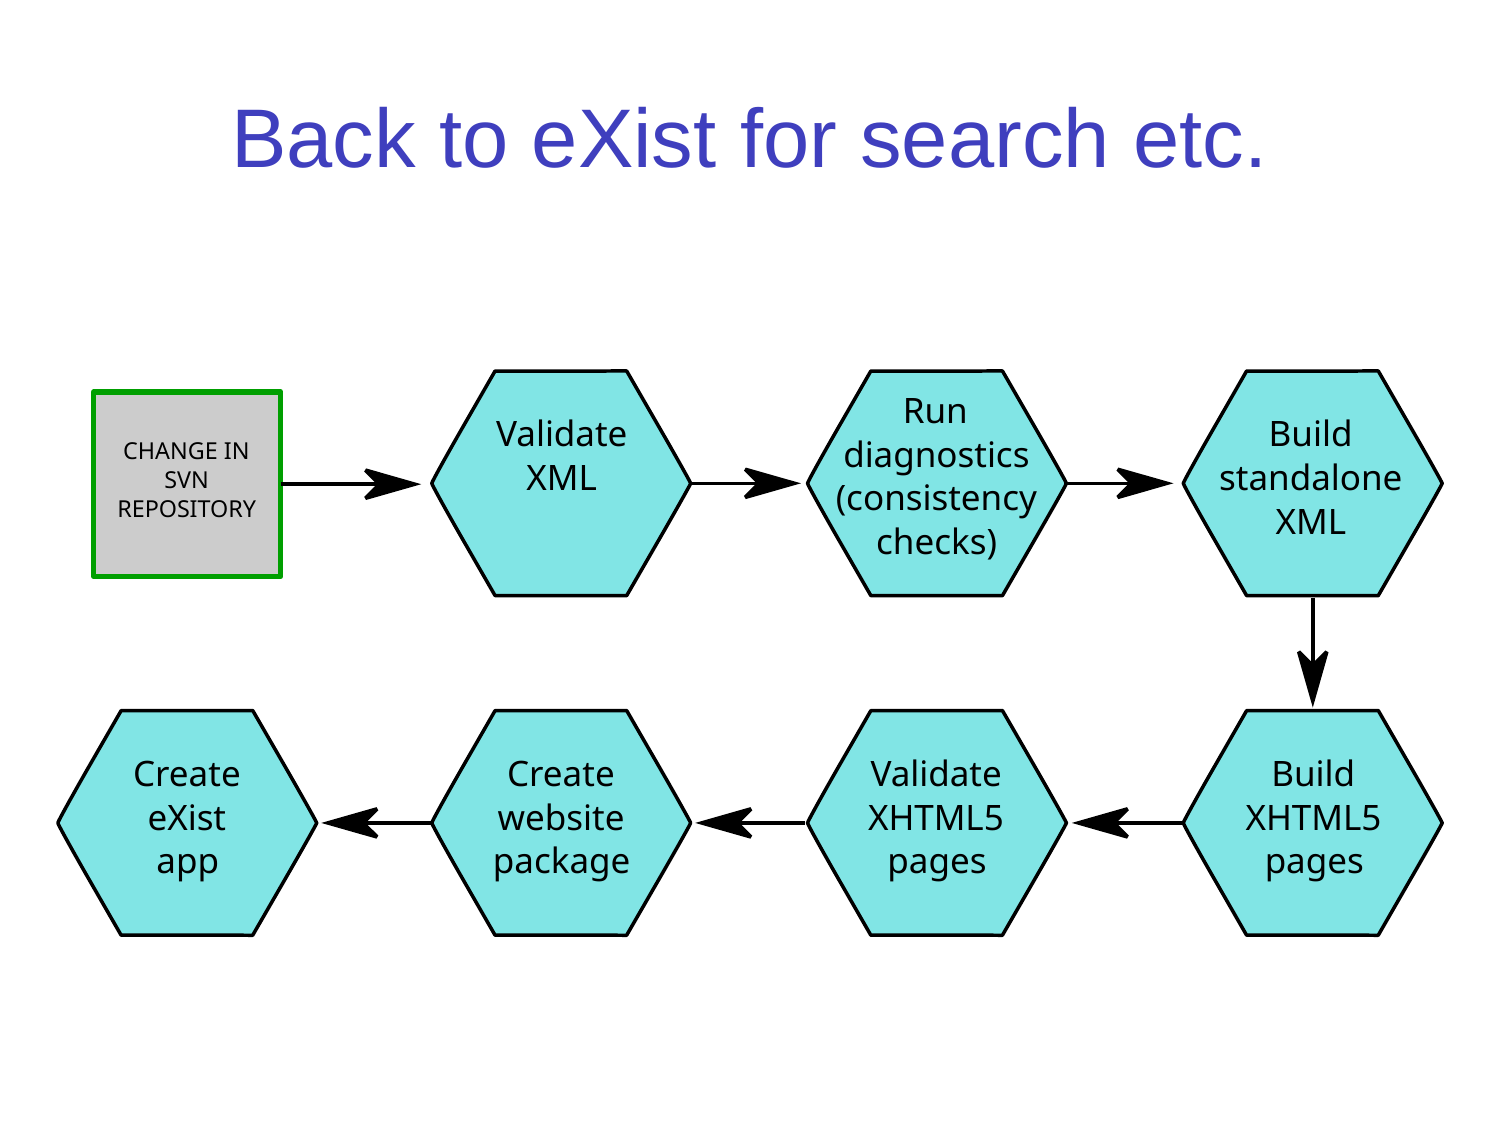

# Back to eXist for search etc.